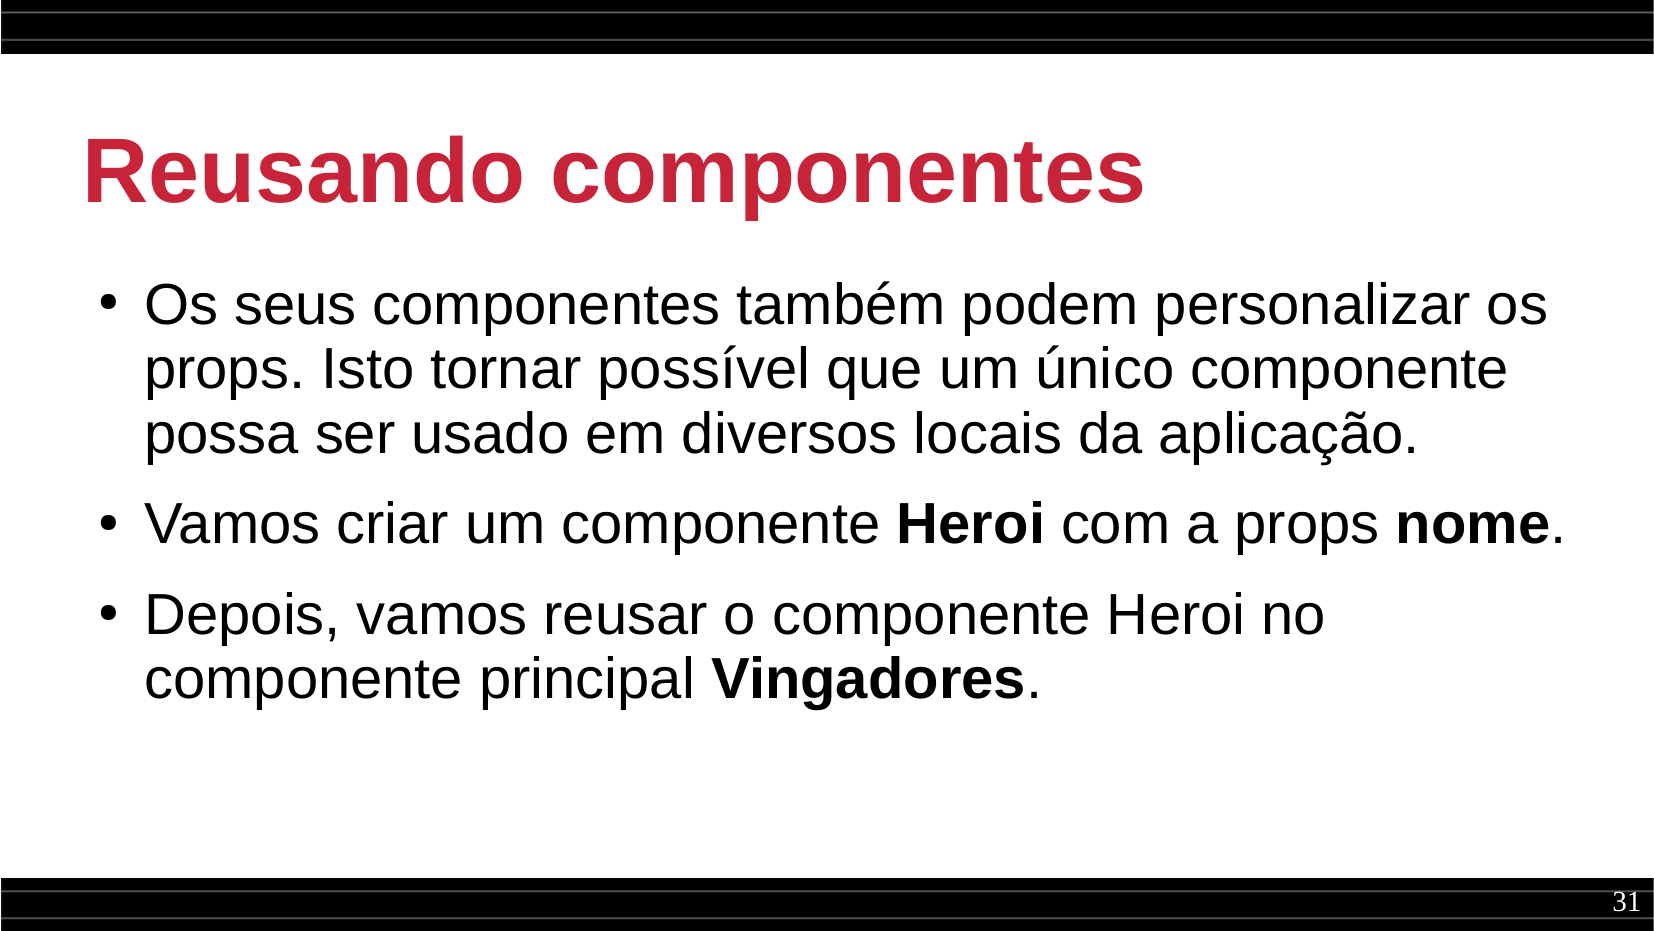

# Reusando componentes
Os seus componentes também podem personalizar os props. Isto tornar possível que um único componente possa ser usado em diversos locais da aplicação.
Vamos criar um componente Heroi com a props nome.
Depois, vamos reusar o componente Heroi no componente principal Vingadores.